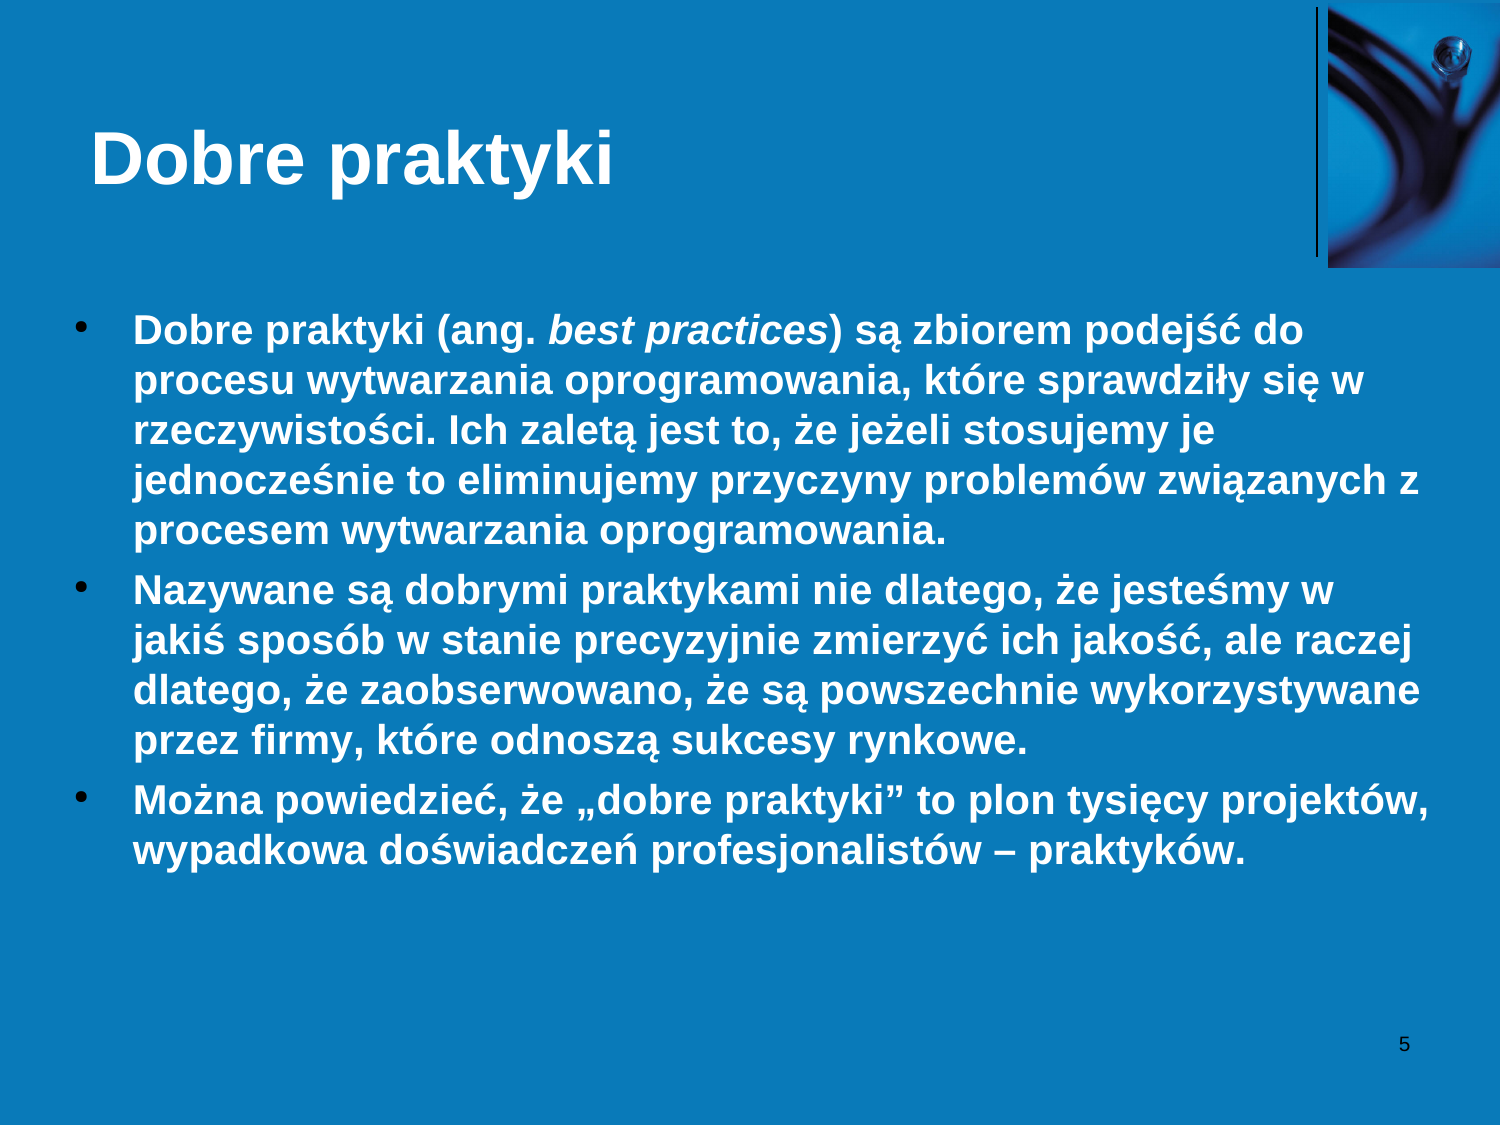

# Dobre praktyki
Dobre praktyki (ang. best practices) są zbiorem podejść do procesu wytwarzania oprogramowania, które sprawdziły się w rzeczywistości. Ich zaletą jest to, że jeżeli stosujemy je jednocześnie to eliminujemy przyczyny problemów związanych z procesem wytwarzania oprogramowania.
Nazywane są dobrymi praktykami nie dlatego, że jesteśmy w jakiś sposób w stanie precyzyjnie zmierzyć ich jakość, ale raczej dlatego, że zaobserwowano, że są powszechnie wykorzystywane przez firmy, które odnoszą sukcesy rynkowe.
Można powiedzieć, że „dobre praktyki” to plon tysięcy projektów, wypadkowa doświadczeń profesjonalistów – praktyków.
5